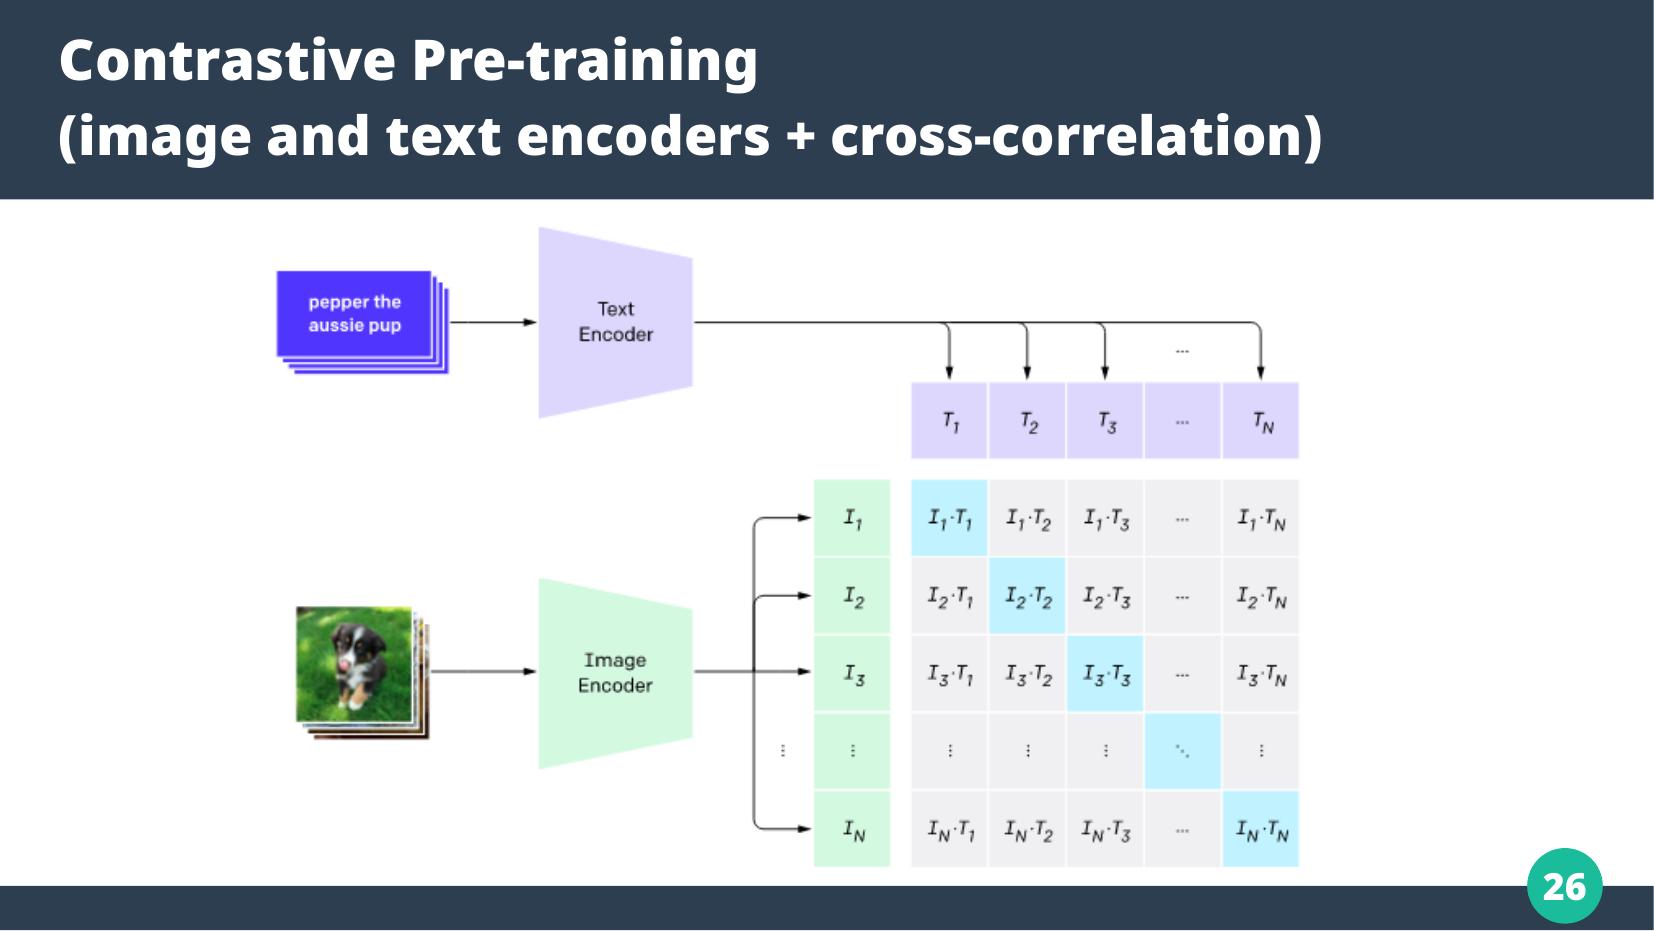

# Contrastive Pre-training (image and text encoders + cross-correlation)